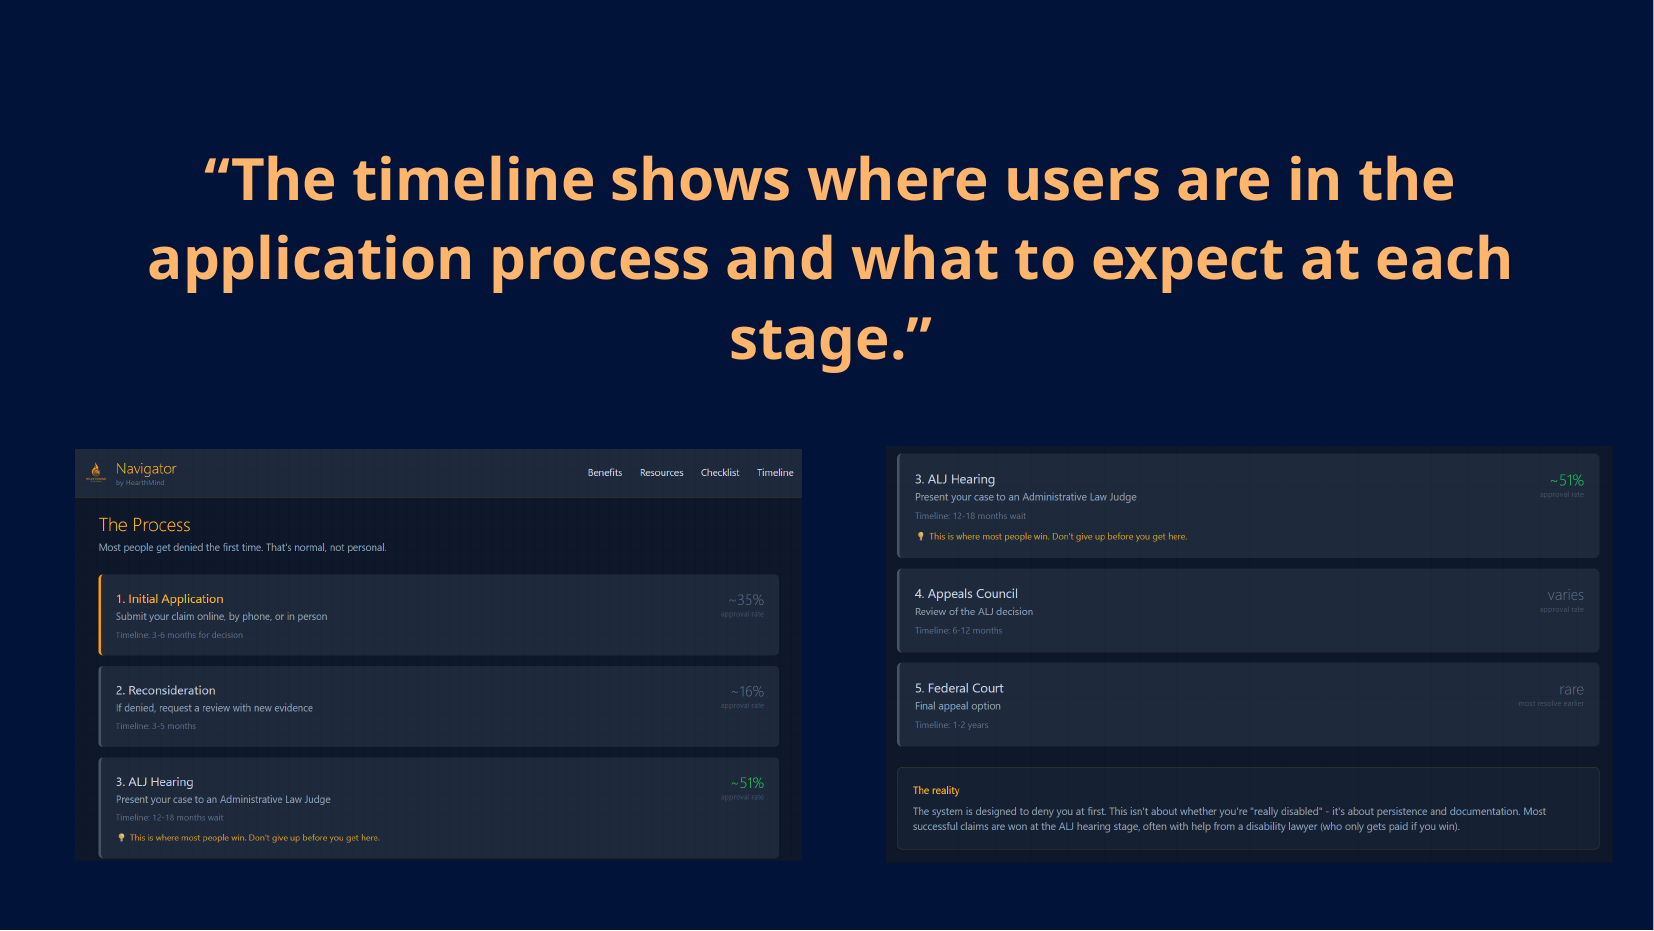

# “The timeline shows where users are in the application process and what to expect at each stage.”